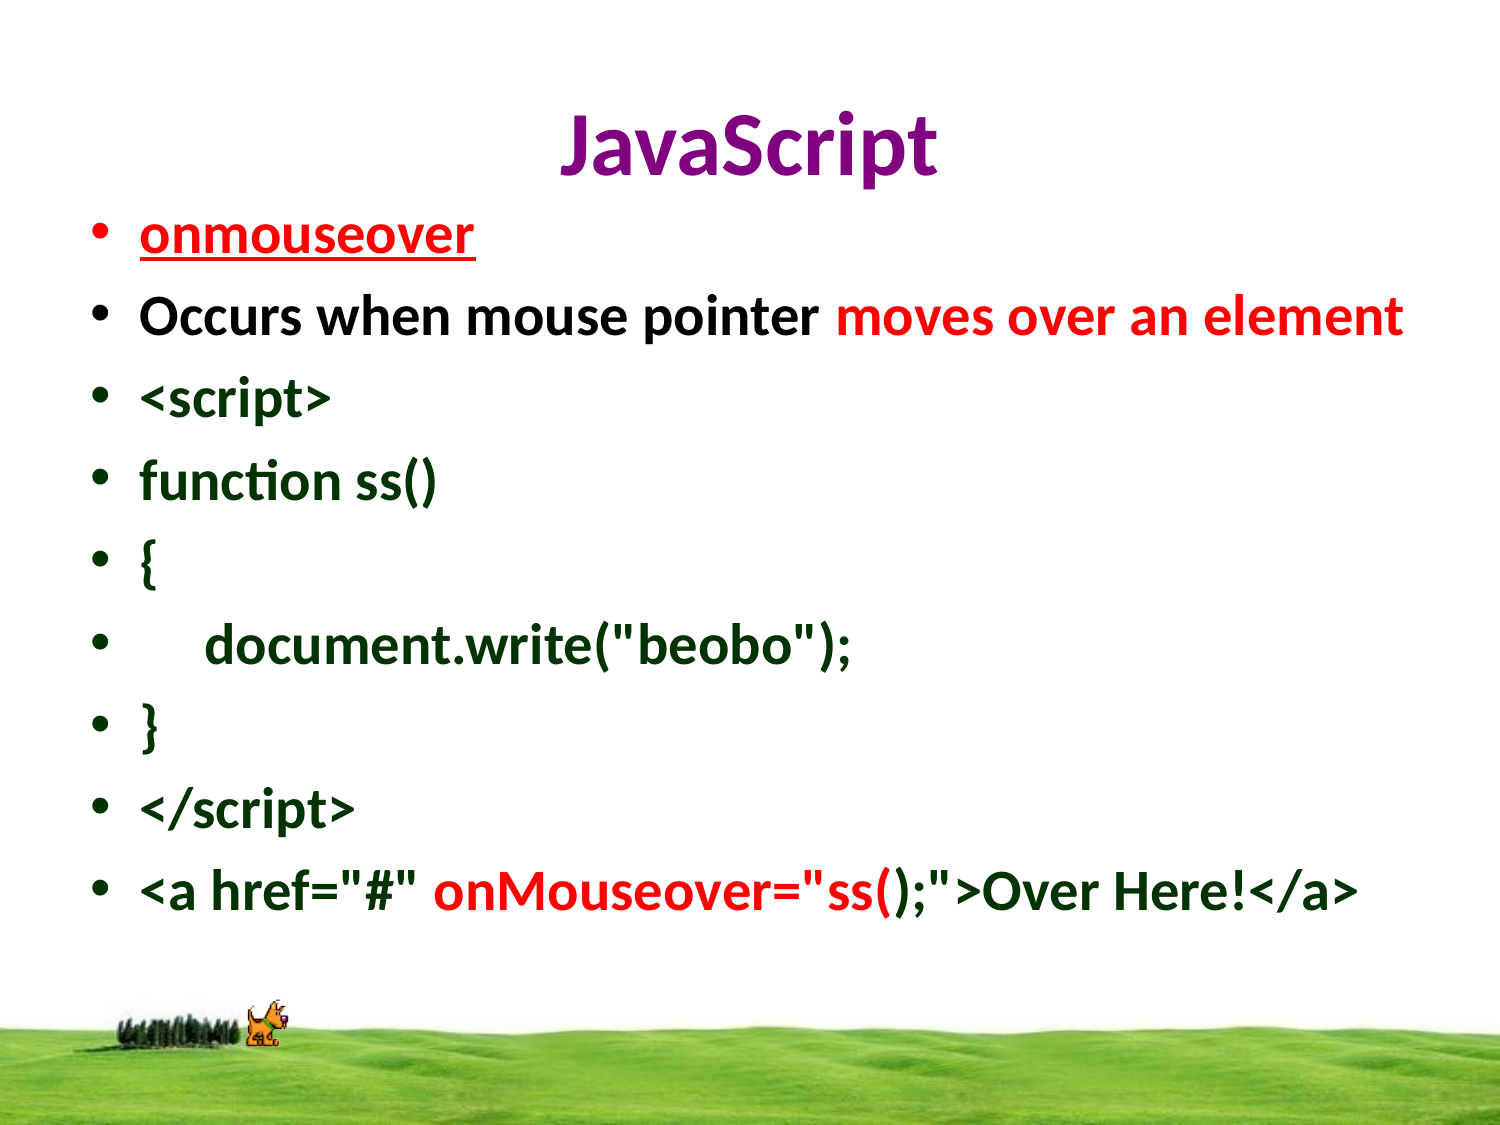

# JavaScript
onmouseover
Occurs when mouse pointer moves over an element
<script>
function ss()
{
	document.write("beobo");
}
</script>
<a href="#" onMouseover="ss();">Over Here!</a>